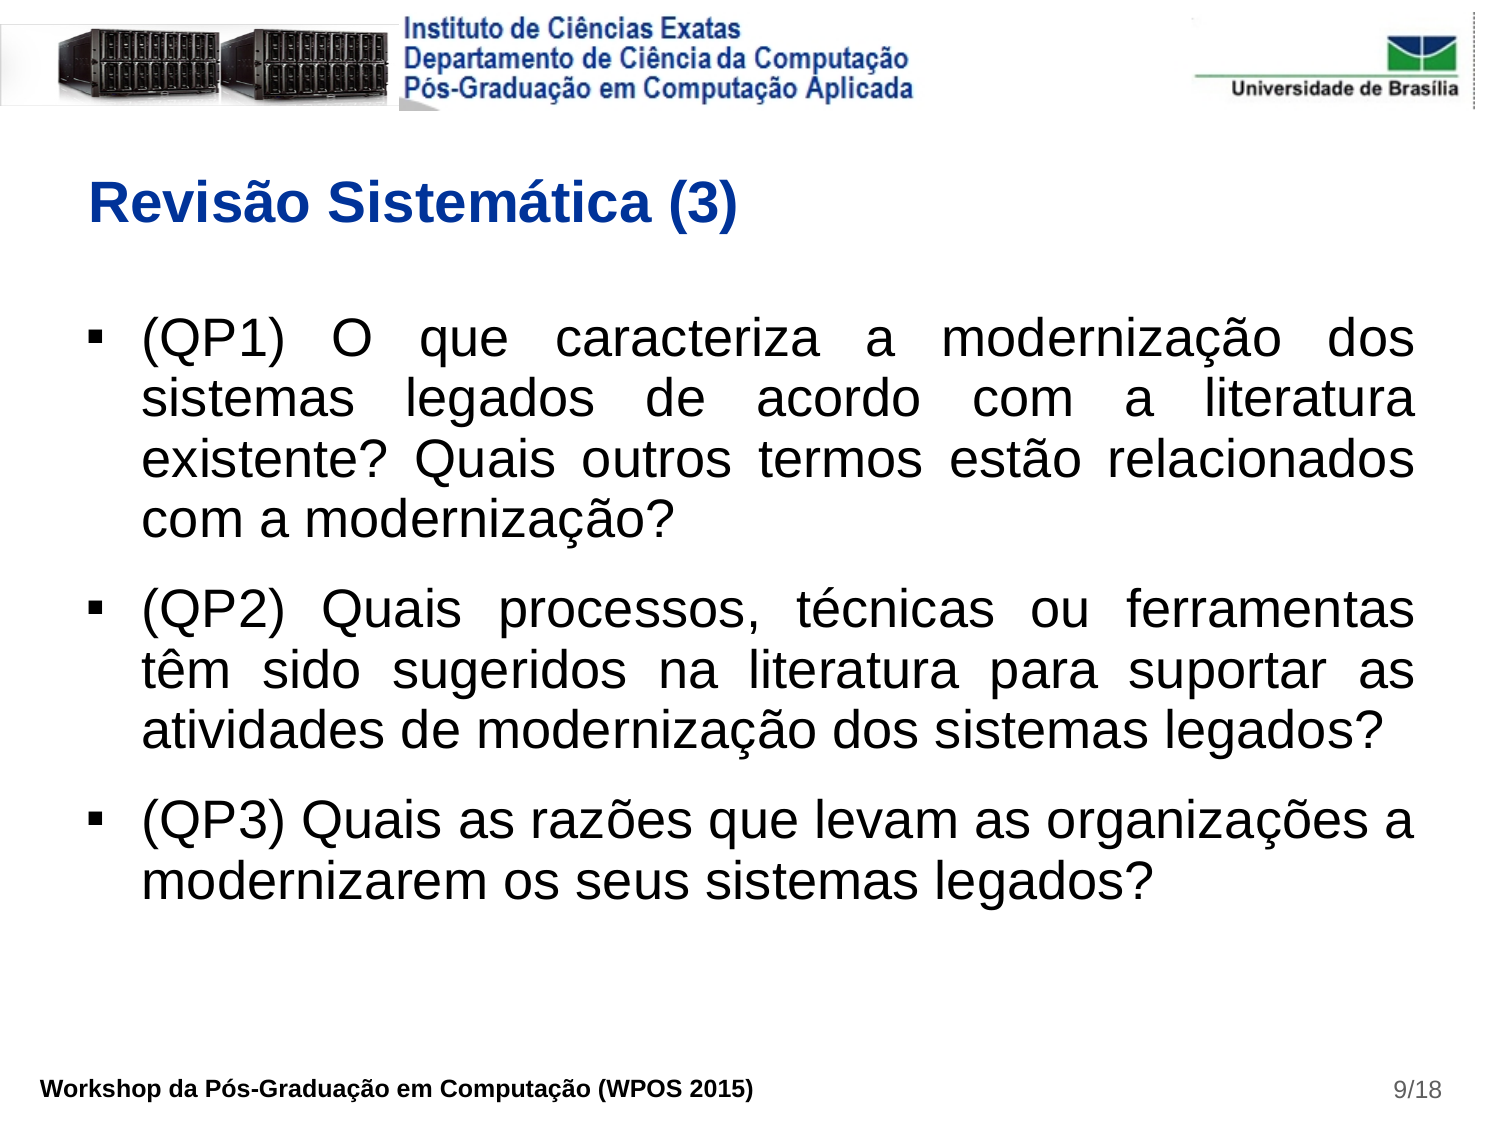

# Revisão Sistemática (3)
(QP1) O que caracteriza a modernização dos sistemas legados de acordo com a literatura existente? Quais outros termos estão relacionados com a modernização?
(QP2) Quais processos, técnicas ou ferramentas têm sido sugeridos na literatura para suportar as atividades de modernização dos sistemas legados?
(QP3) Quais as razões que levam as organizações a modernizarem os seus sistemas legados?
Workshop da Pós-Graduação em Computação (WPOS 2015)